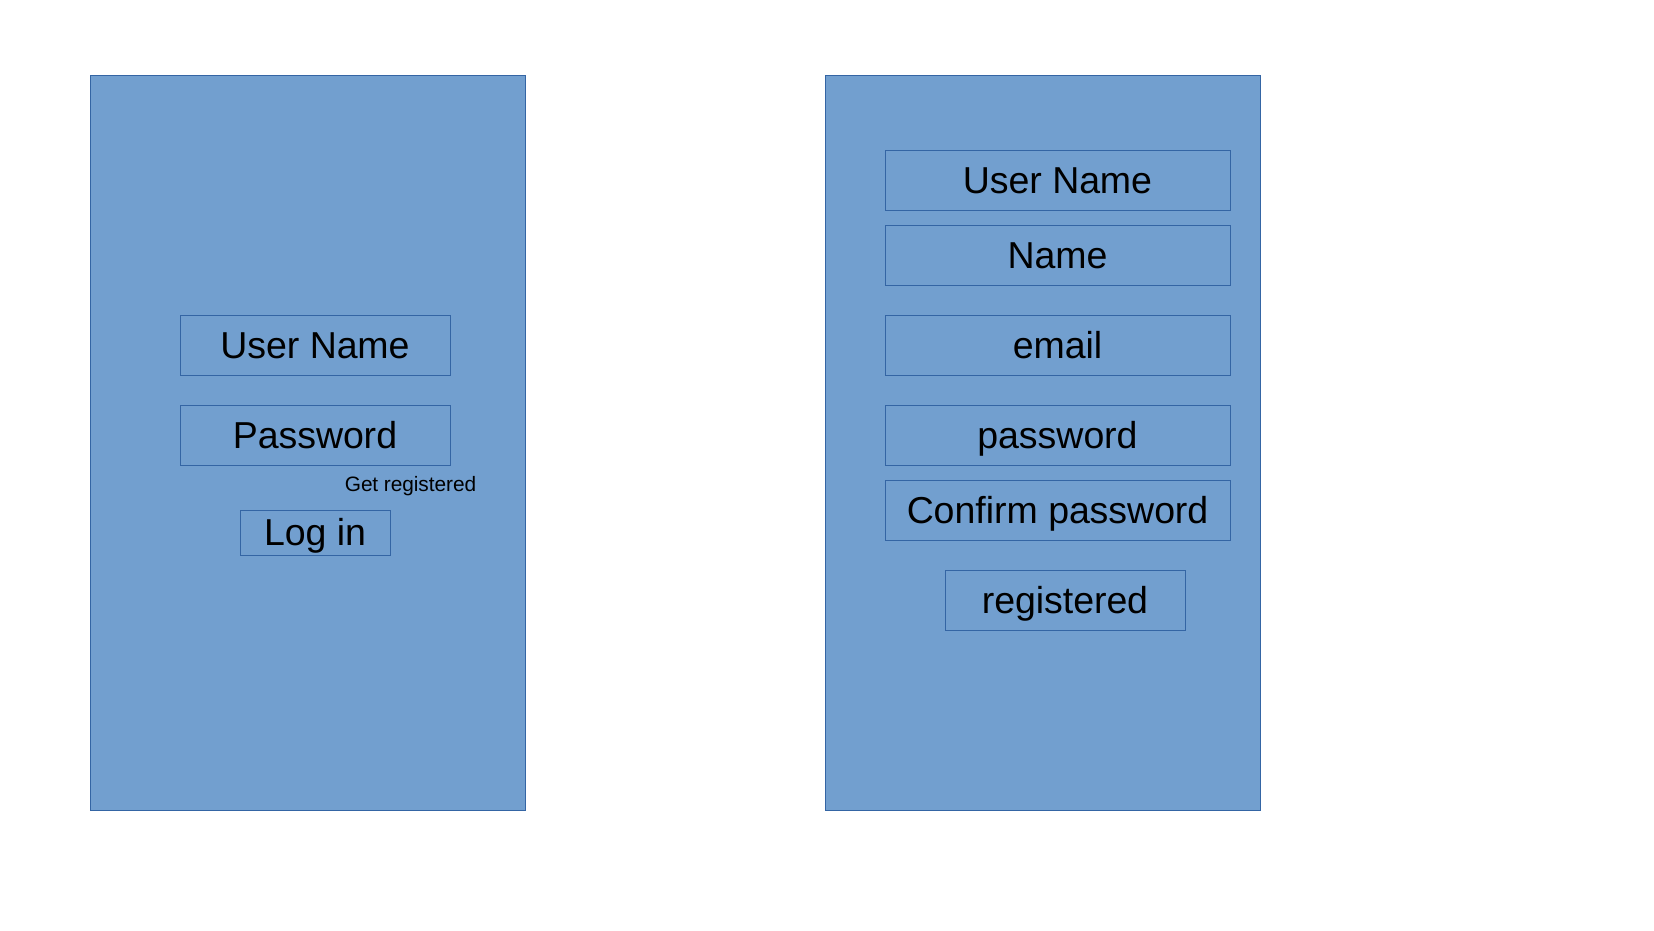

User Name
Name
User Name
email
Password
password
Get registered
Confirm password
Log in
registered